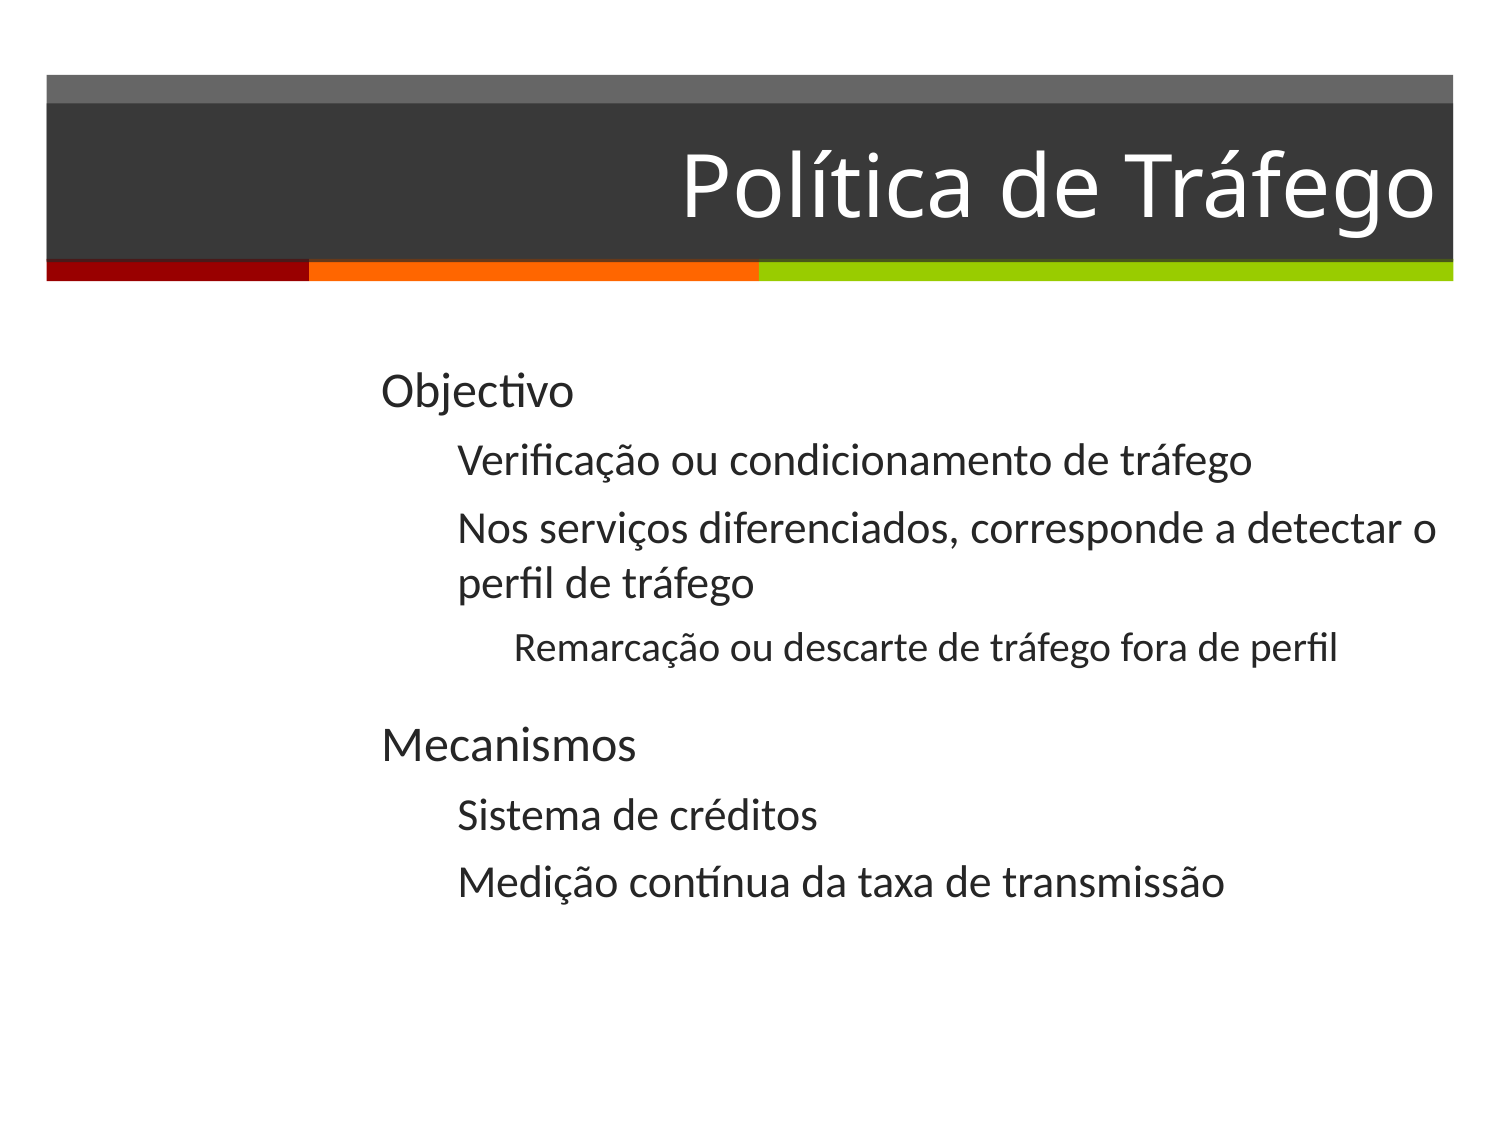

# Política de Tráfego
Objectivo
Verificação ou condicionamento de tráfego
Nos serviços diferenciados, corresponde a detectar o perfil de tráfego
Remarcação ou descarte de tráfego fora de perfil
Mecanismos
Sistema de créditos
Medição contínua da taxa de transmissão